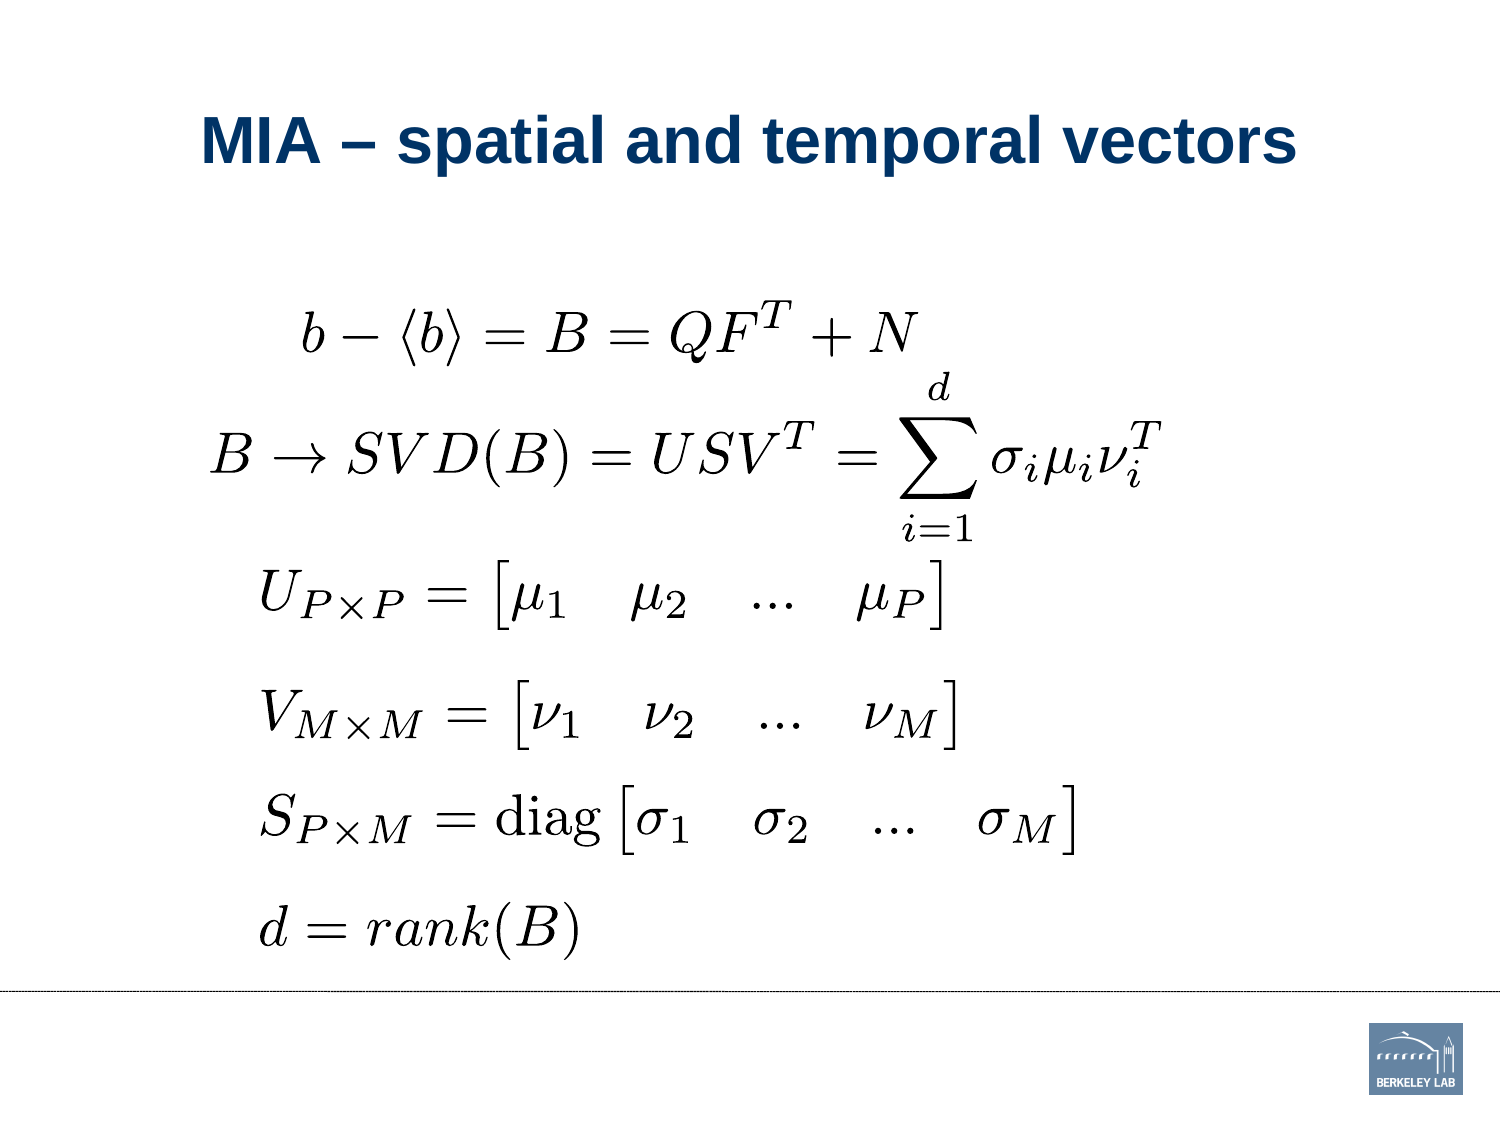

# MIA – spatial and temporal vectors